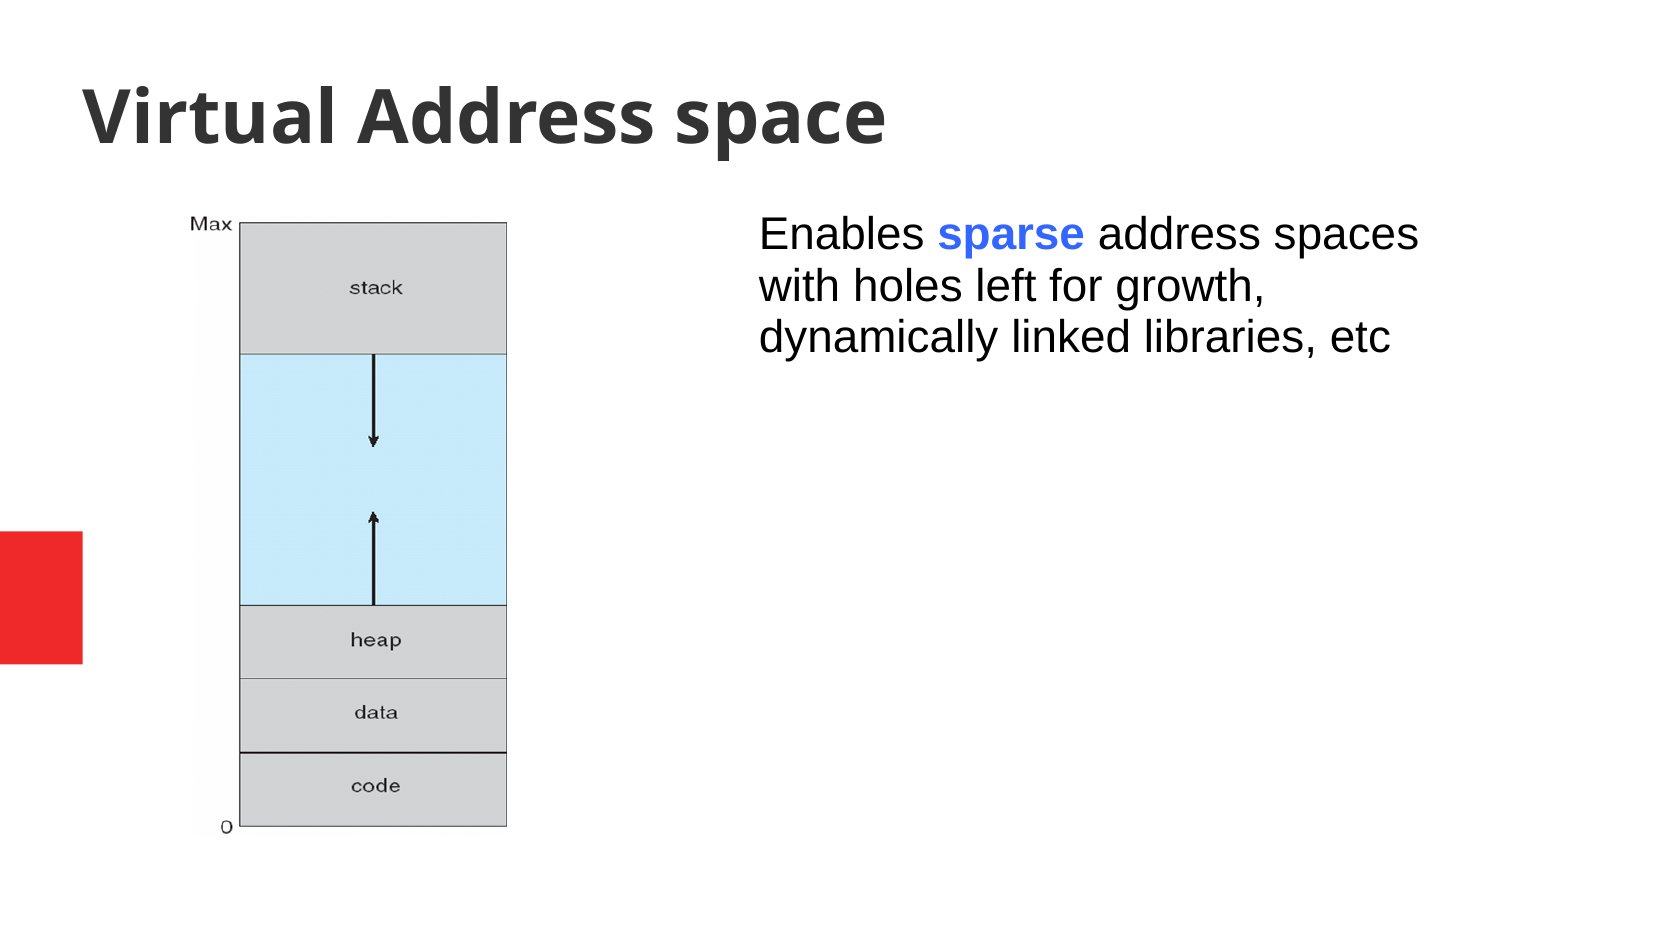

# Virtual Address space
Enables sparse address spaces with holes left for growth, dynamically linked libraries, etc